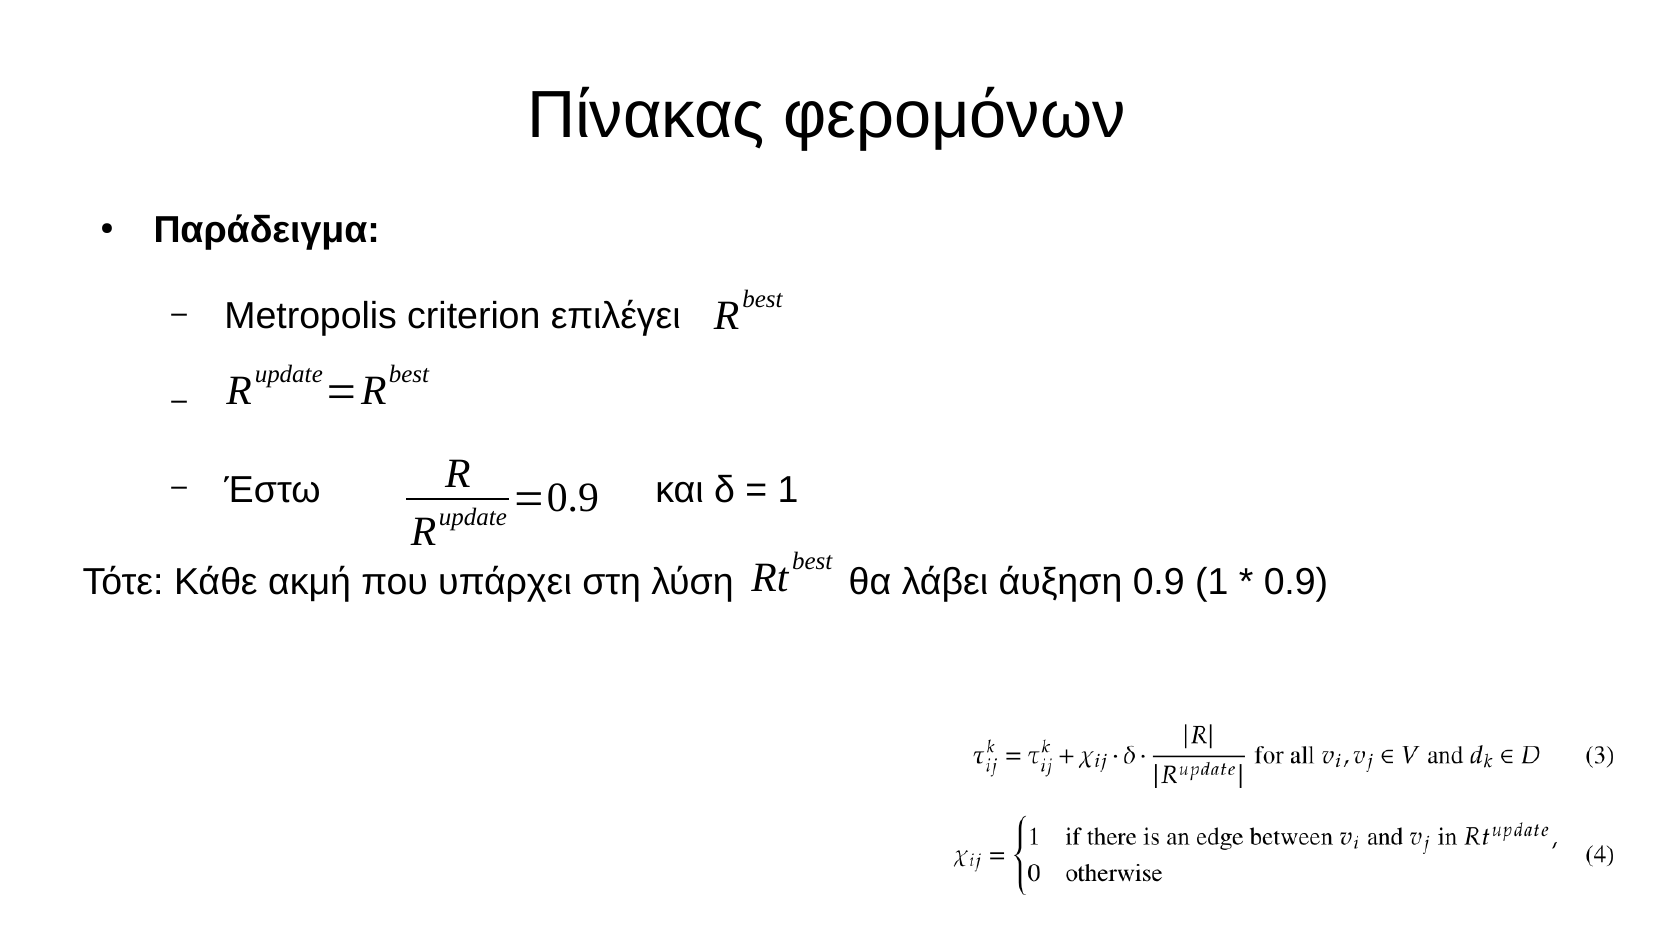

# Πίνακας φερομόνων
Παράδειγμα:
Metropolis criterion επιλέγει
Έστω και δ = 1
Τότε: Κάθε ακμή που υπάρχει στη λύση θα λάβει άυξηση 0.9 (1 * 0.9)